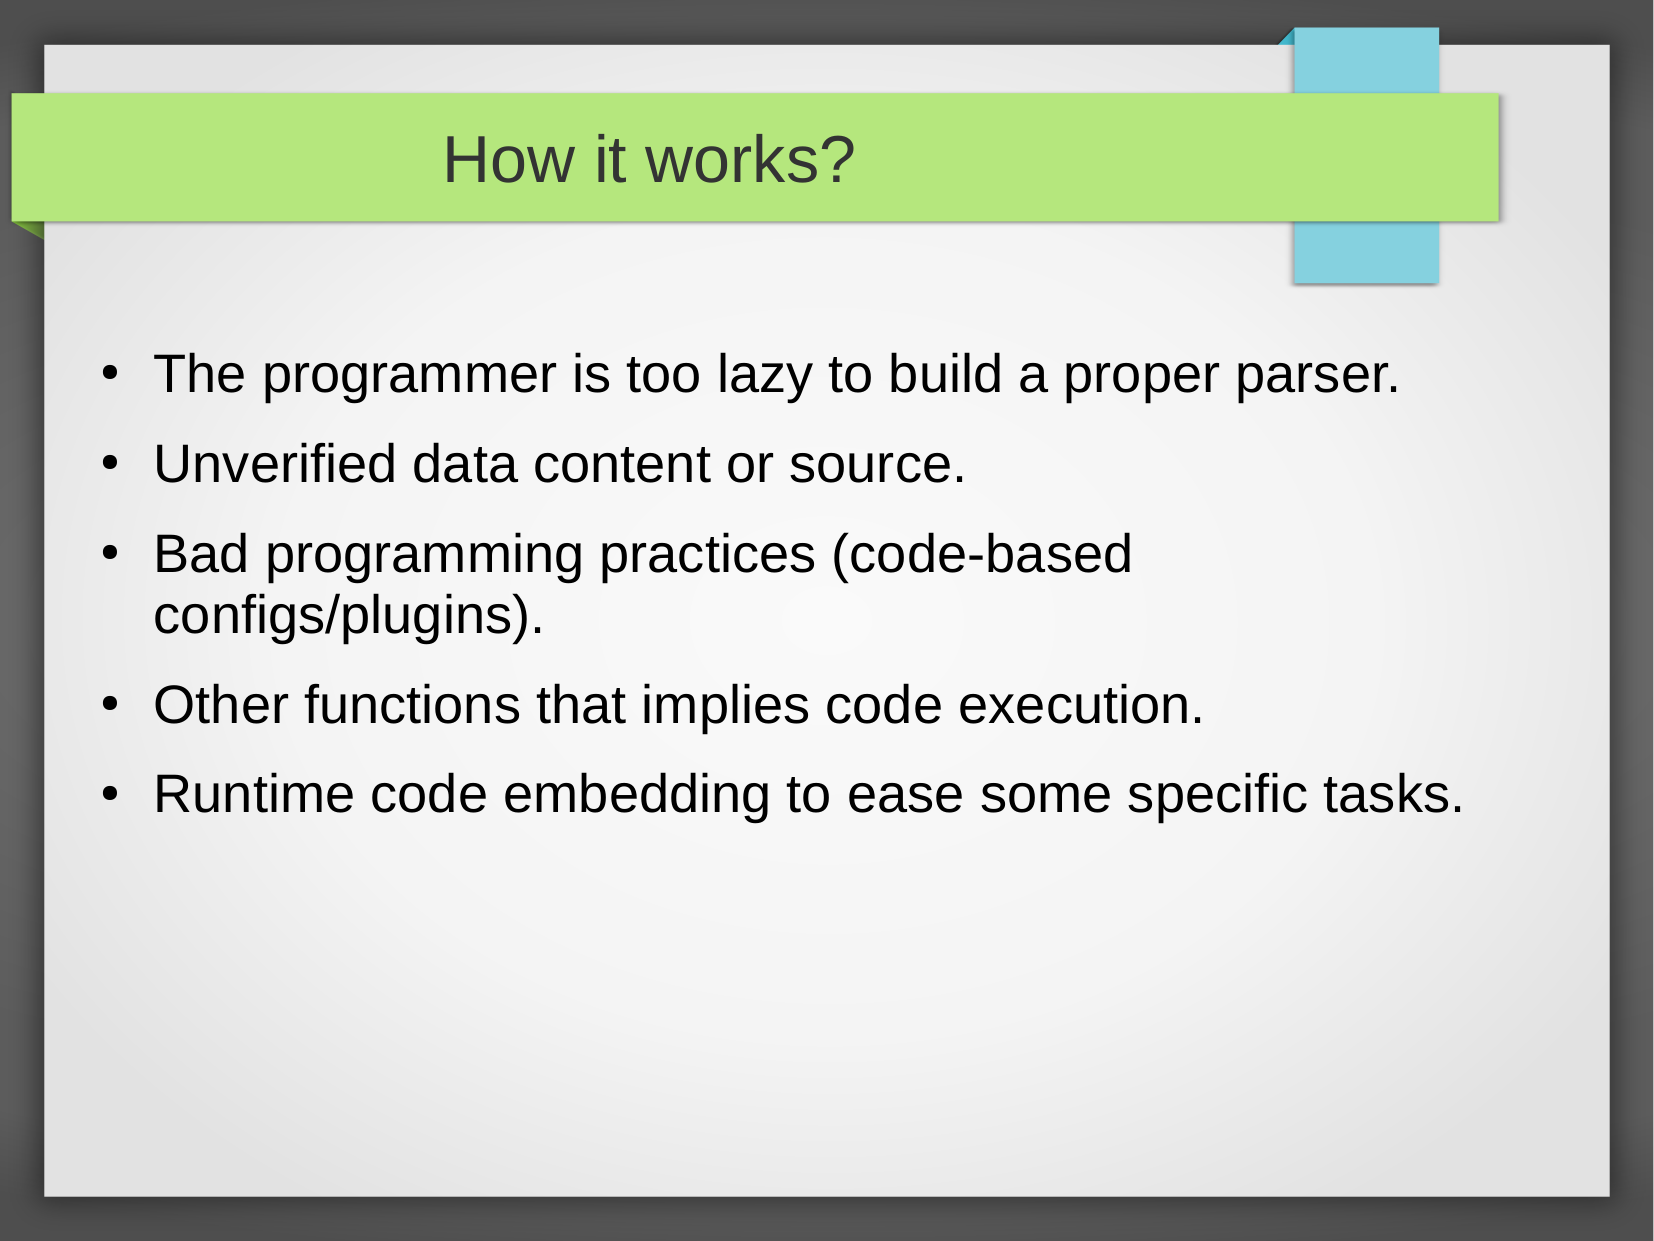

# How it works?
The programmer is too lazy to build a proper parser.
Unverified data content or source.
Bad programming practices (code-based configs/plugins).
Other functions that implies code execution.
Runtime code embedding to ease some specific tasks.